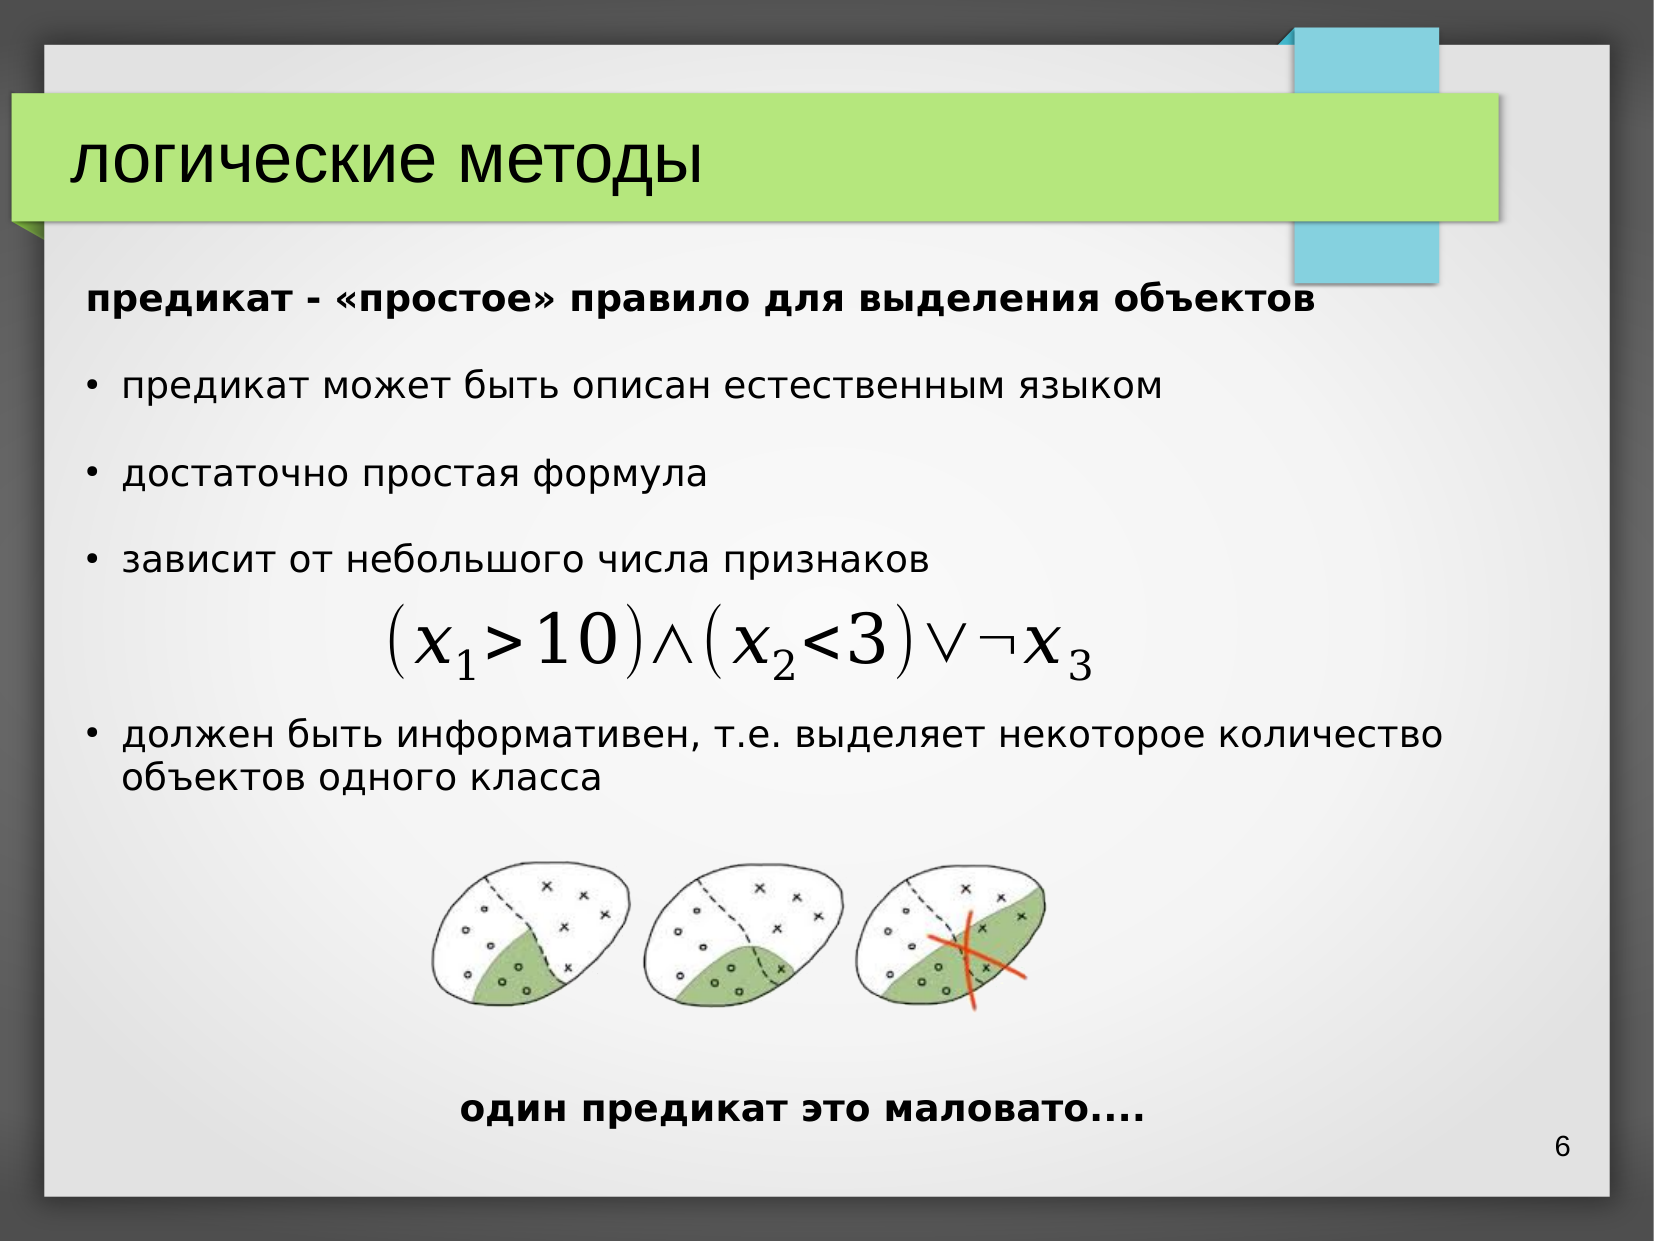

# логические методы
предикат - «простое» правило для выделения объектов
предикат может быть описан естественным языком
достаточно простая формула
зависит от небольшого числа признаков
должен быть информативен, т.е. выделяет некоторое количество объектов одного класса
один предикат это маловато....
6